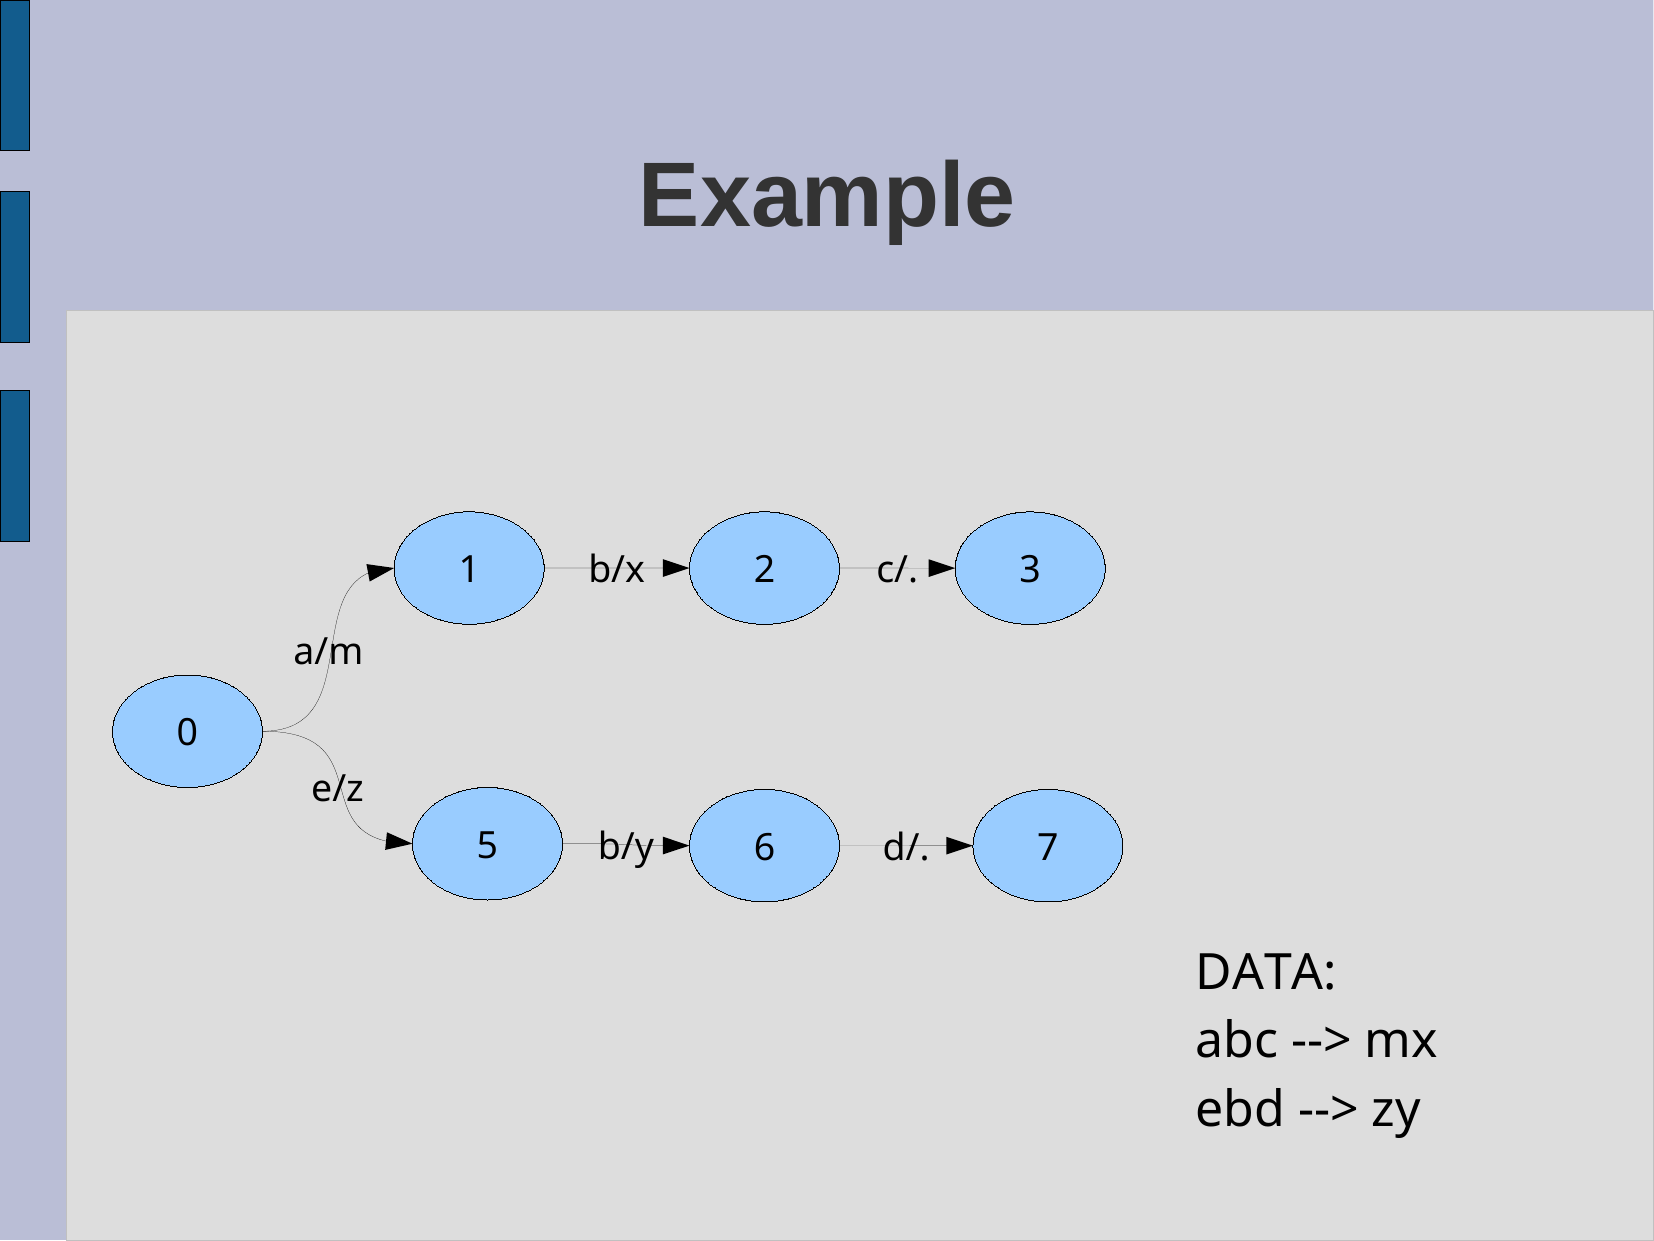

# Example
1
2
3
0
5
6
7
DATA:
abc --> mx
ebd --> zy